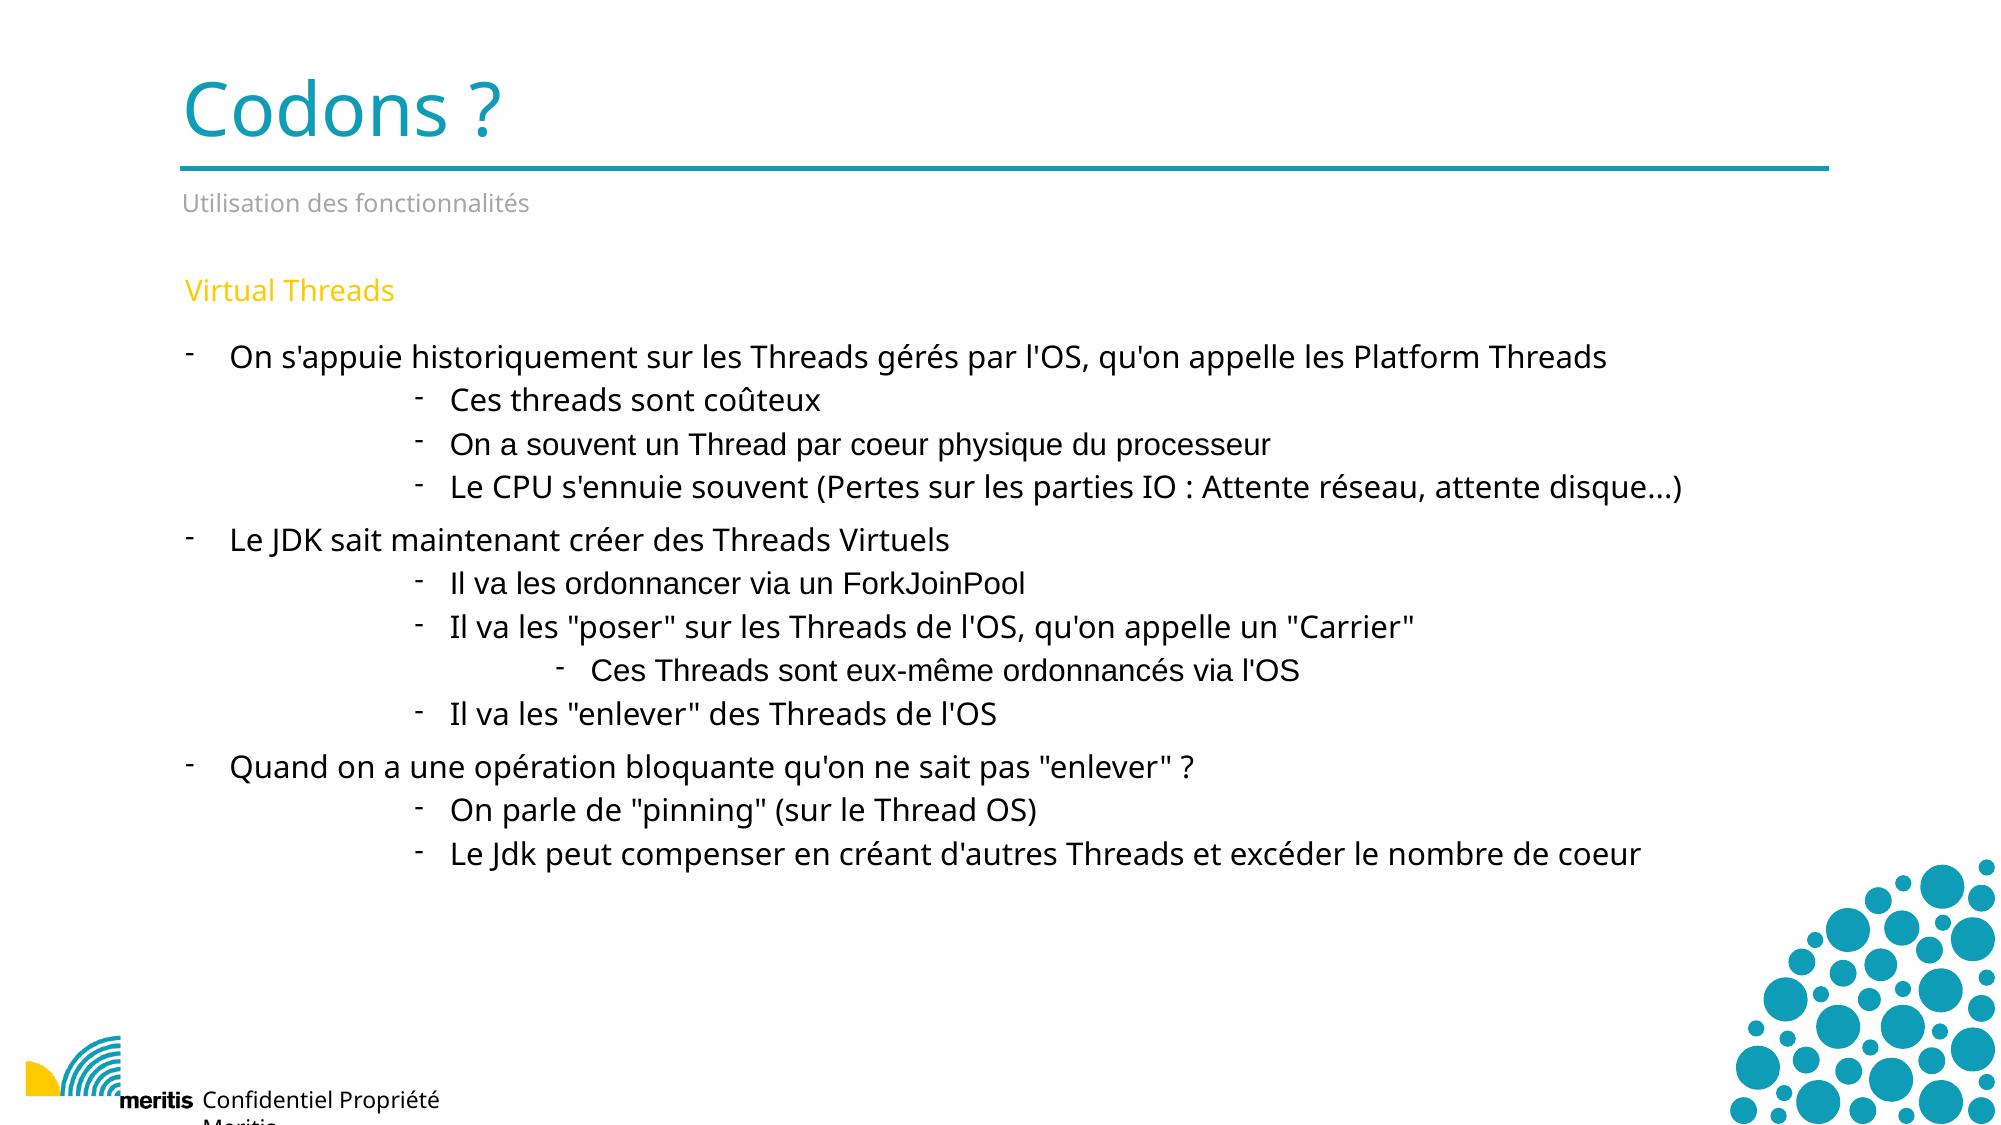

# Codons ?
Utilisation des fonctionnalités
Virtual Threads
On s'appuie historiquement sur les Threads gérés par l'OS, qu'on appelle les Platform Threads
Ces threads sont coûteux
On a souvent un Thread par coeur physique du processeur
Le CPU s'ennuie souvent (Pertes sur les parties IO : Attente réseau, attente disque...)
Le JDK sait maintenant créer des Threads Virtuels
Il va les ordonnancer via un ForkJoinPool
Il va les "poser" sur les Threads de l'OS, qu'on appelle un "Carrier"
Ces Threads sont eux-même ordonnancés via l'OS
Il va les "enlever" des Threads de l'OS
Quand on a une opération bloquante qu'on ne sait pas "enlever" ?
On parle de "pinning" (sur le Thread OS)
Le Jdk peut compenser en créant d'autres Threads et excéder le nombre de coeur